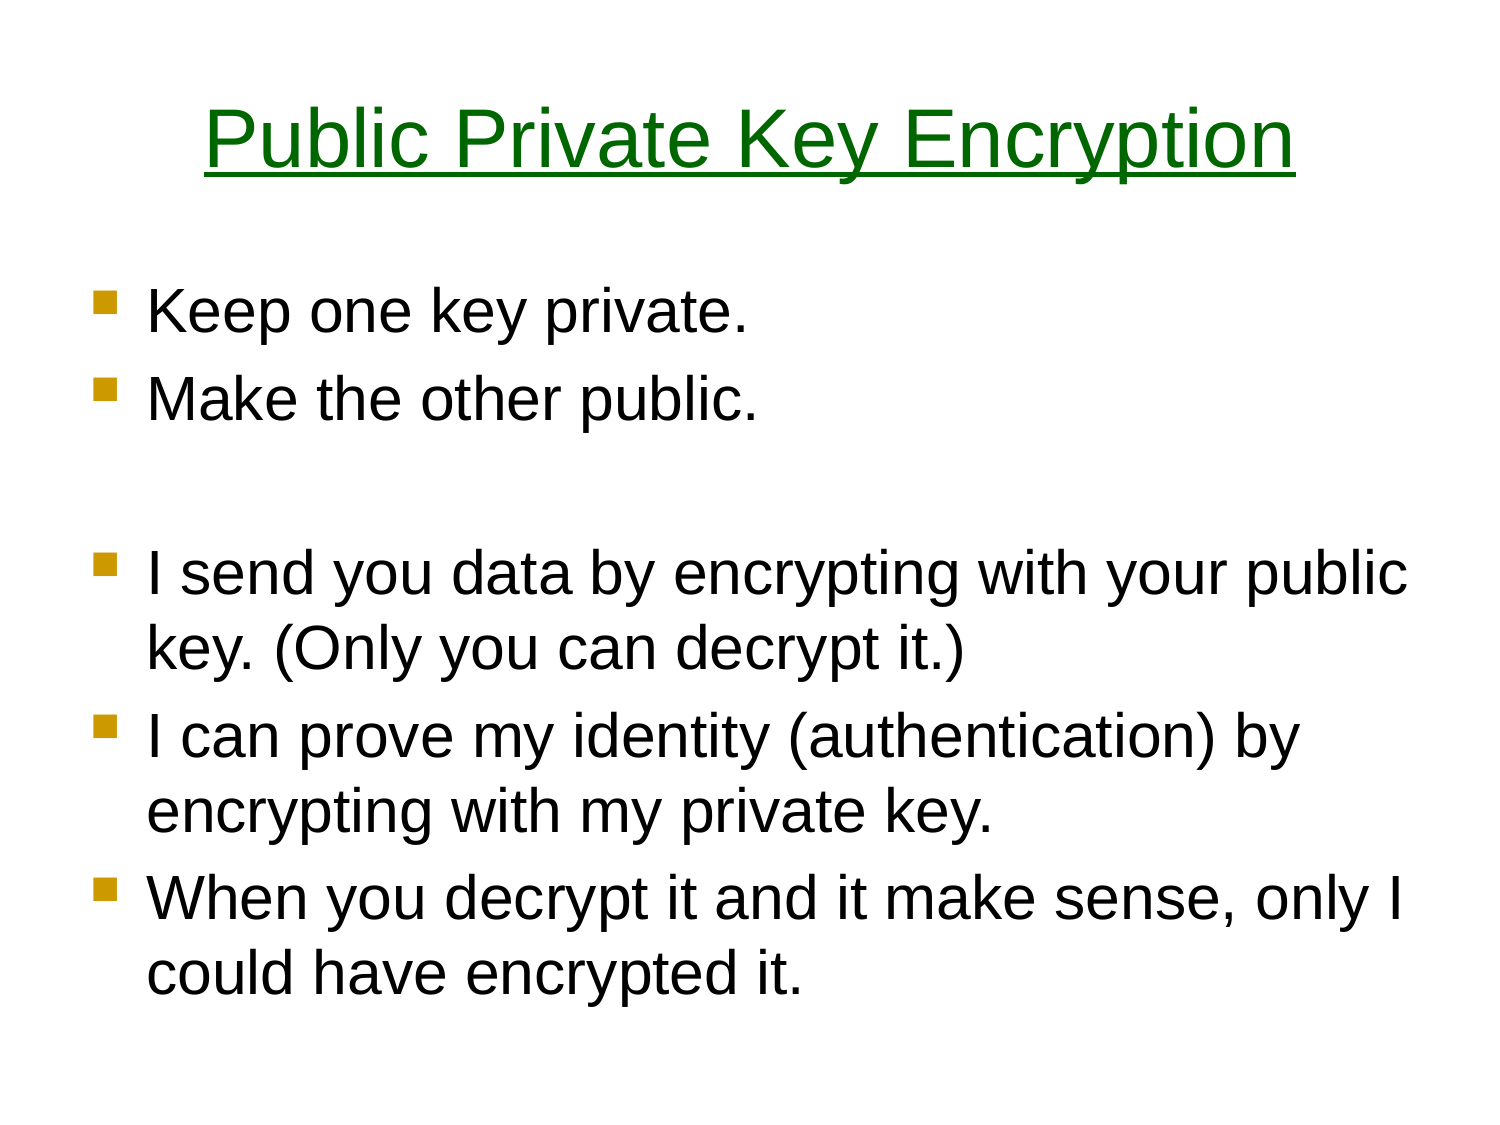

# Public Private Key Encryption
Keep one key private.
Make the other public.
I send you data by encrypting with your public key. (Only you can decrypt it.)
I can prove my identity (authentication) by encrypting with my private key.
When you decrypt it and it make sense, only I could have encrypted it.